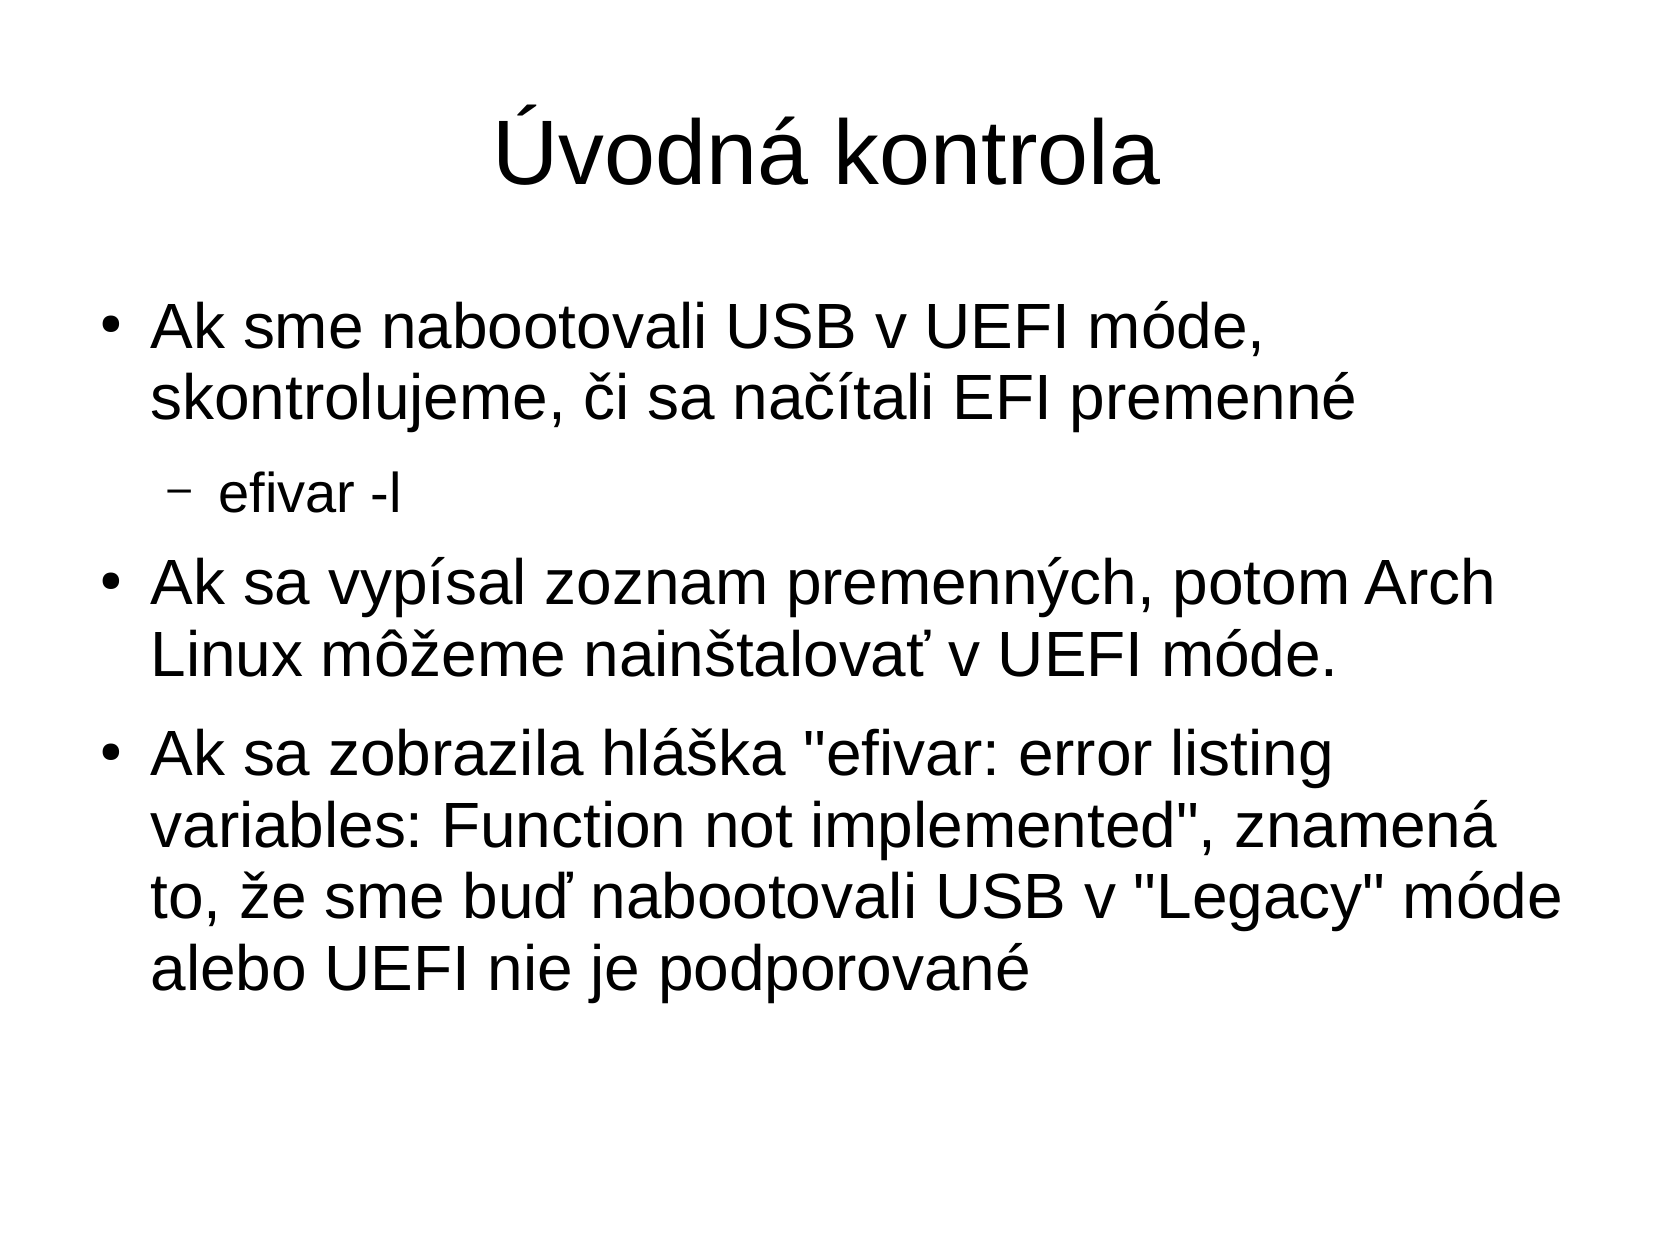

# Úvodná kontrola
Ak sme nabootovali USB v UEFI móde, skontrolujeme, či sa načítali EFI premenné
efivar -l
Ak sa vypísal zoznam premenných, potom Arch Linux môžeme nainštalovať v UEFI móde.
Ak sa zobrazila hláška "efivar: error listing variables: Function not implemented", znamená to, že sme buď nabootovali USB v "Legacy" móde alebo UEFI nie je podporované